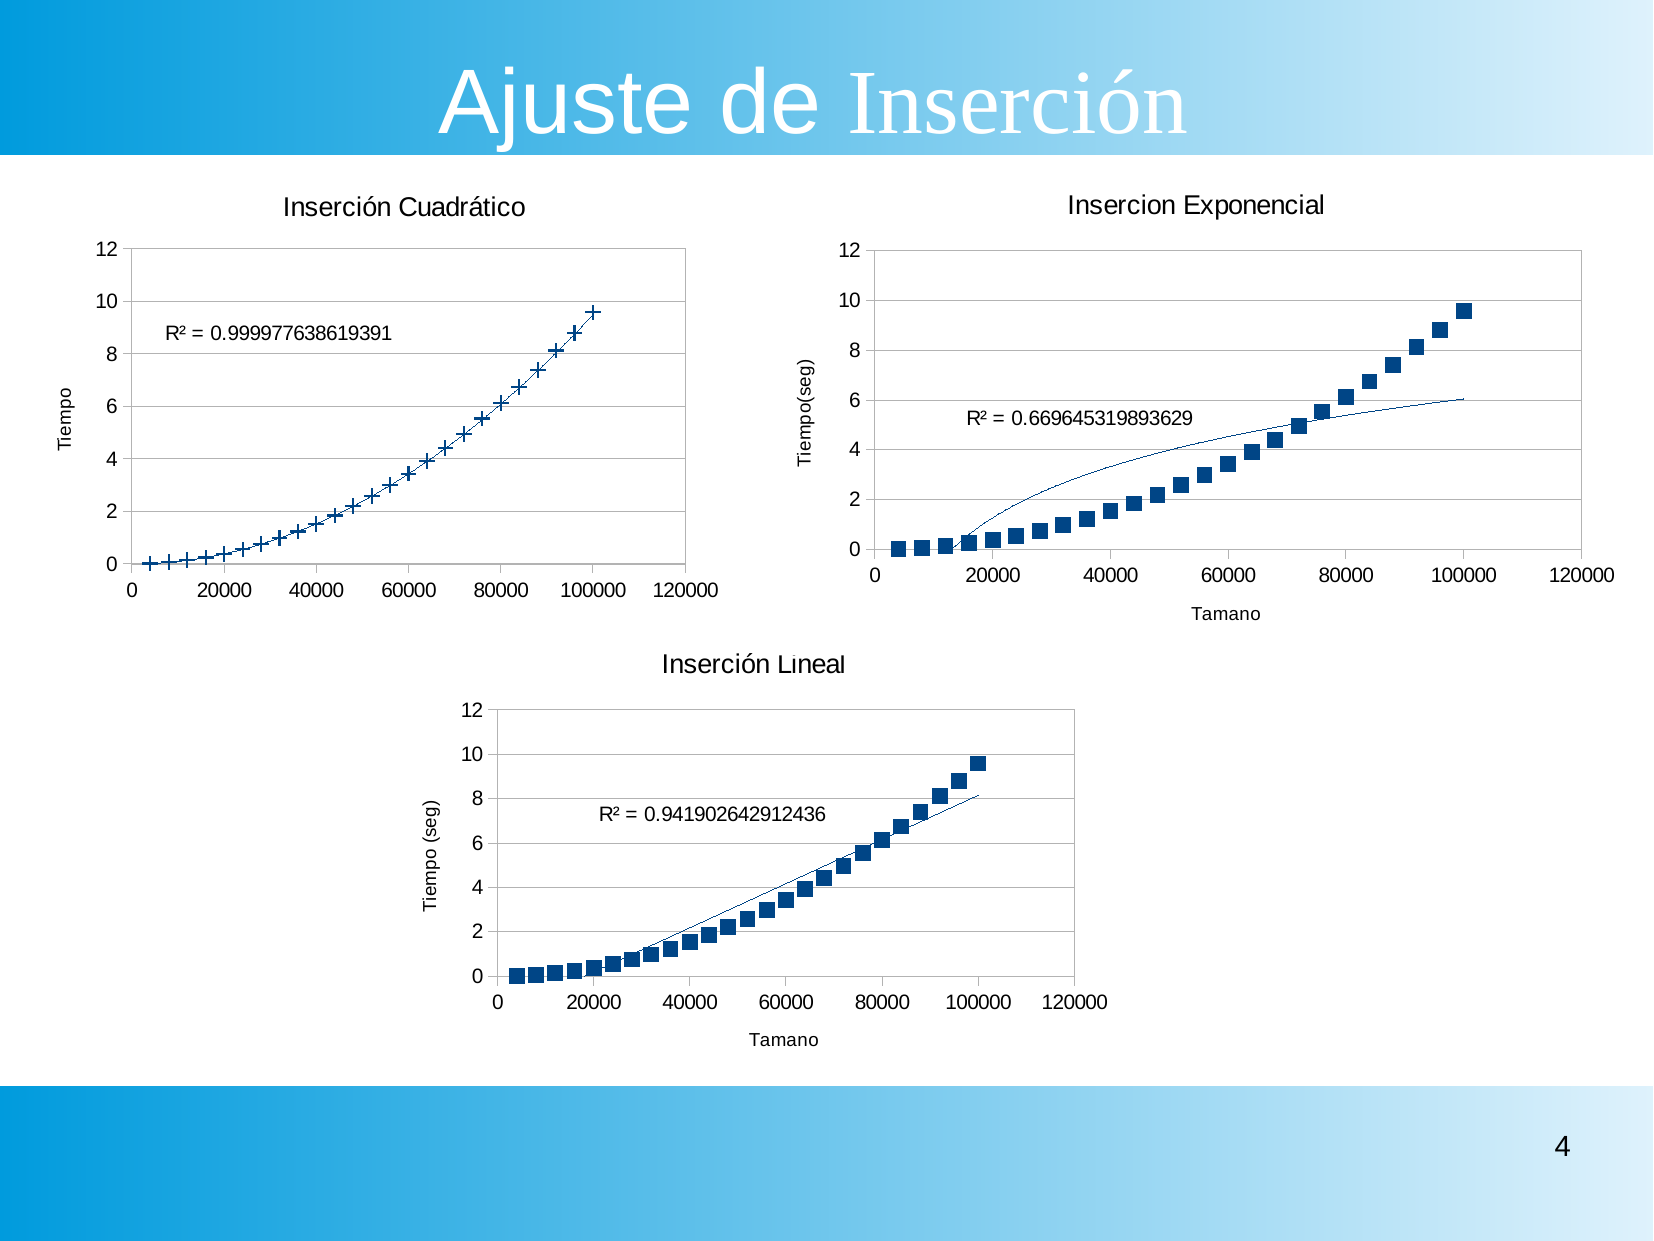

# Ajuste de Inserción
### Chart: Inserción Cuadrático
| Category | Columna N |
|---|---|
### Chart: Insercion Exponencial
| Category | Columna N |
|---|---|
### Chart: Inserción Lineal
| Category | Columna N |
|---|---|4